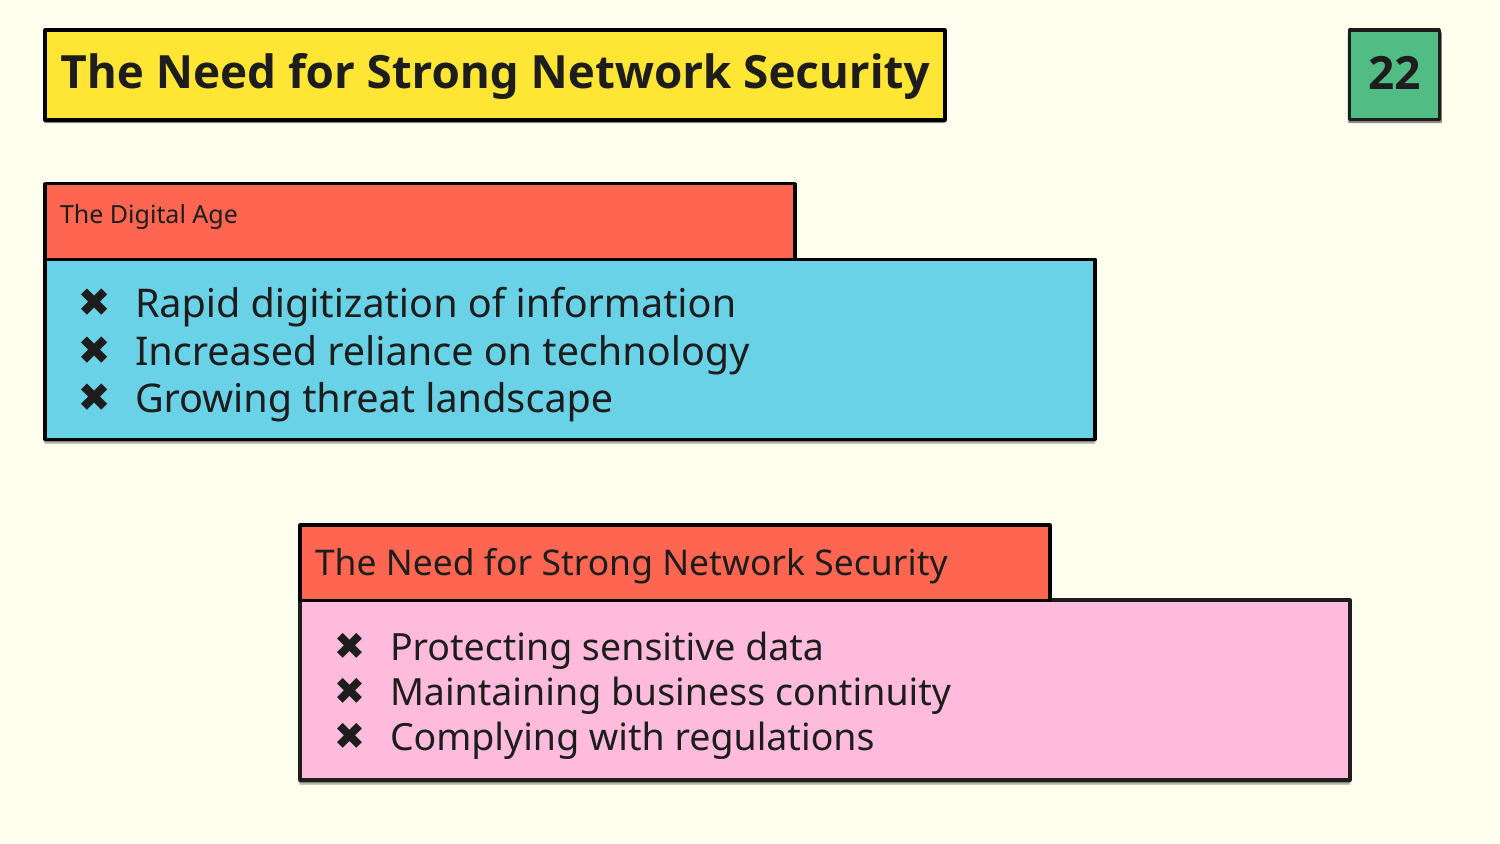

The Need for Strong Network Security
The Digital Age
# Rapid digitization of information
Increased reliance on technology
Growing threat landscape
The Need for Strong Network Security
Protecting sensitive data
Maintaining business continuity
Complying with regulations